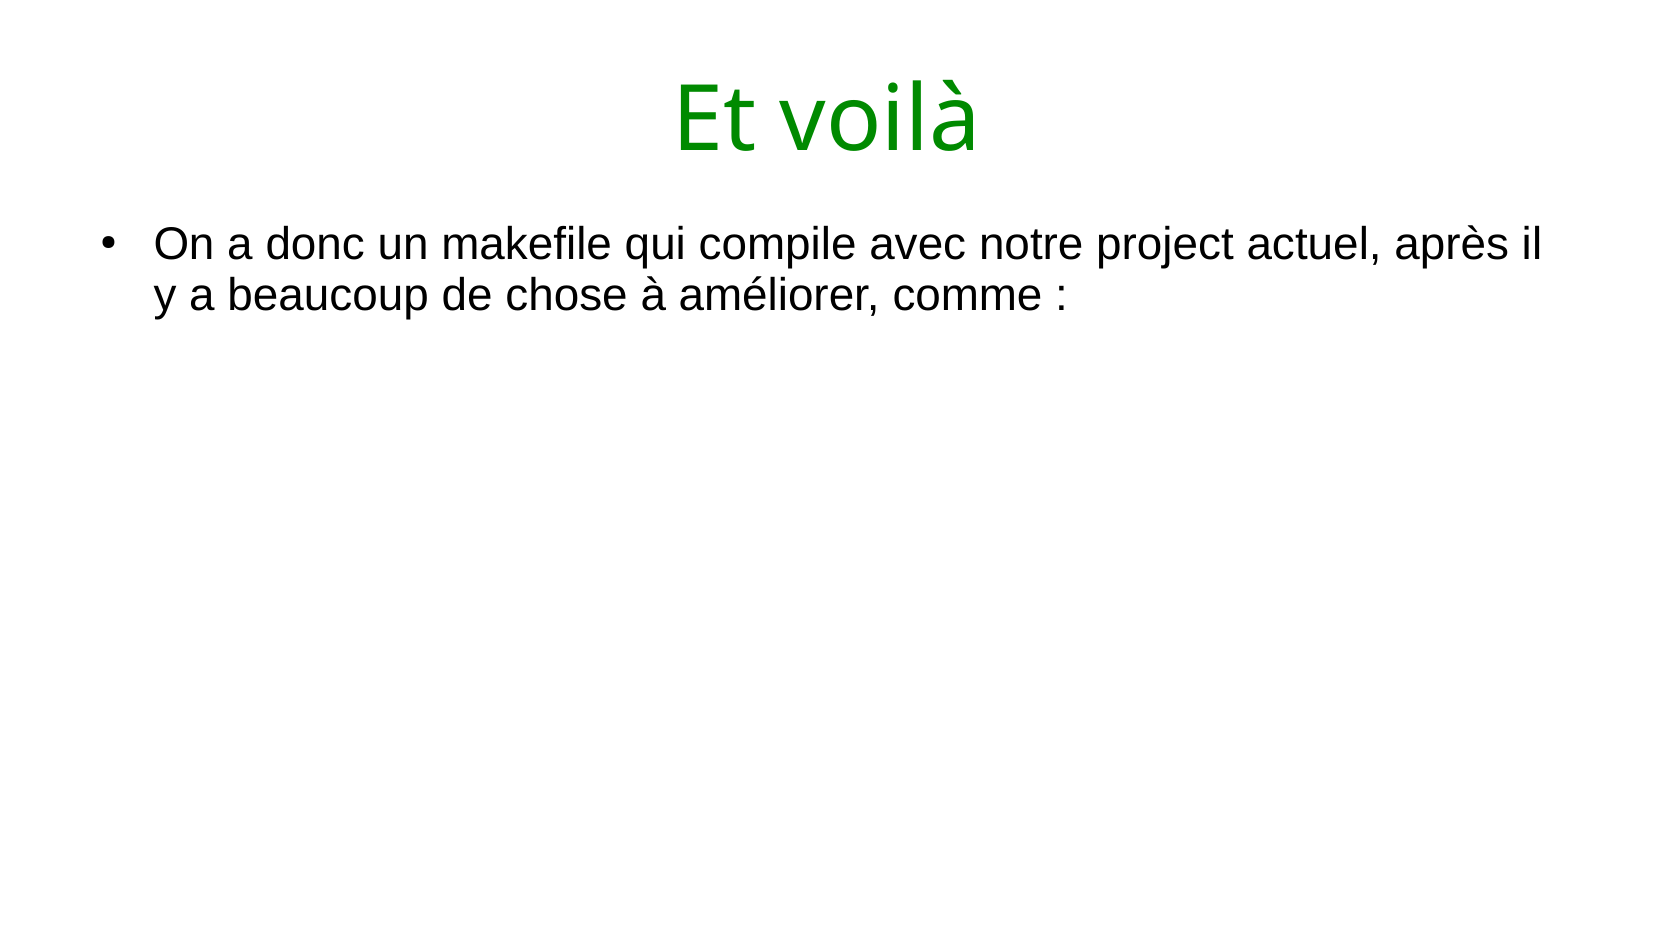

# Et voilà
On a donc un makefile qui compile avec notre project actuel, après il y a beaucoup de chose à améliorer, comme :